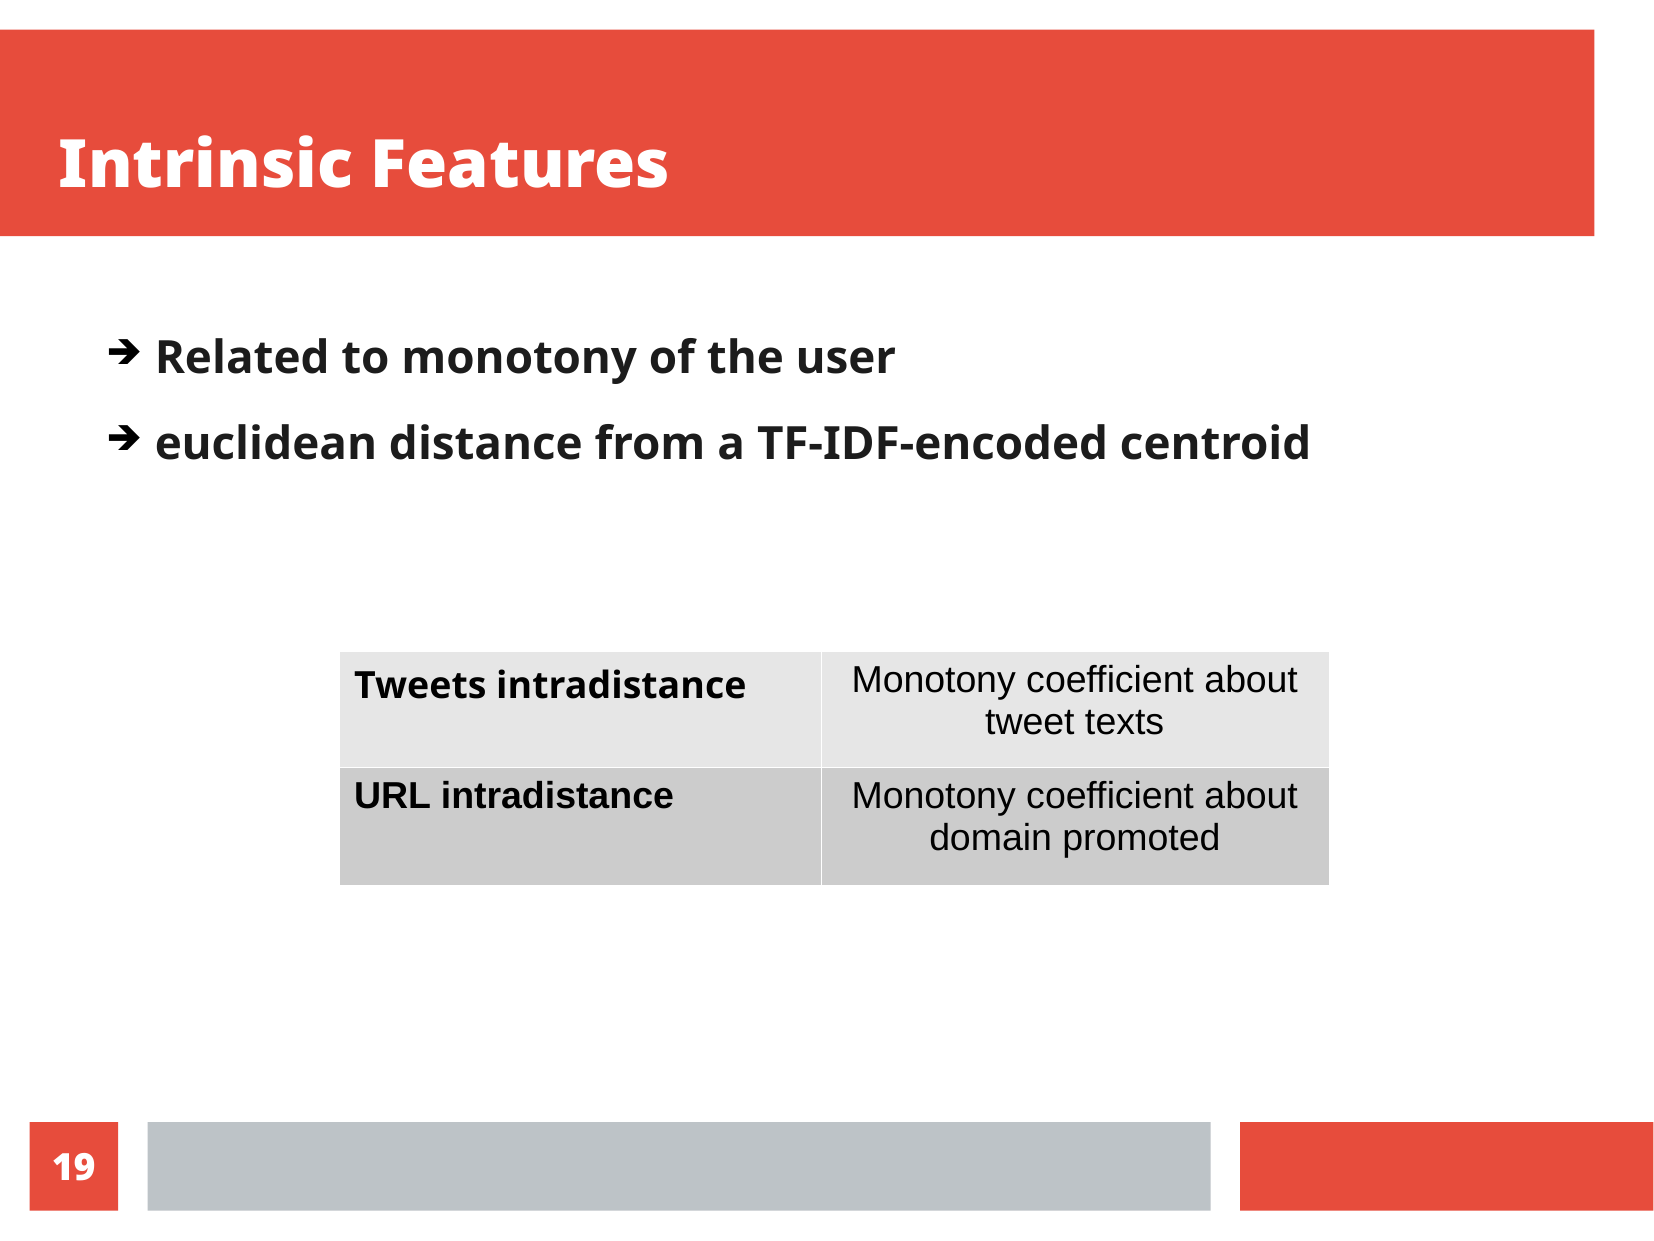

# Intrinsic Features
 Related to monotony of the user
 euclidean distance from a TF-IDF-encoded centroid
| Tweets intradistance | Monotony coefficient about tweet texts |
| --- | --- |
| URL intradistance | Monotony coefficient about domain promoted |
19